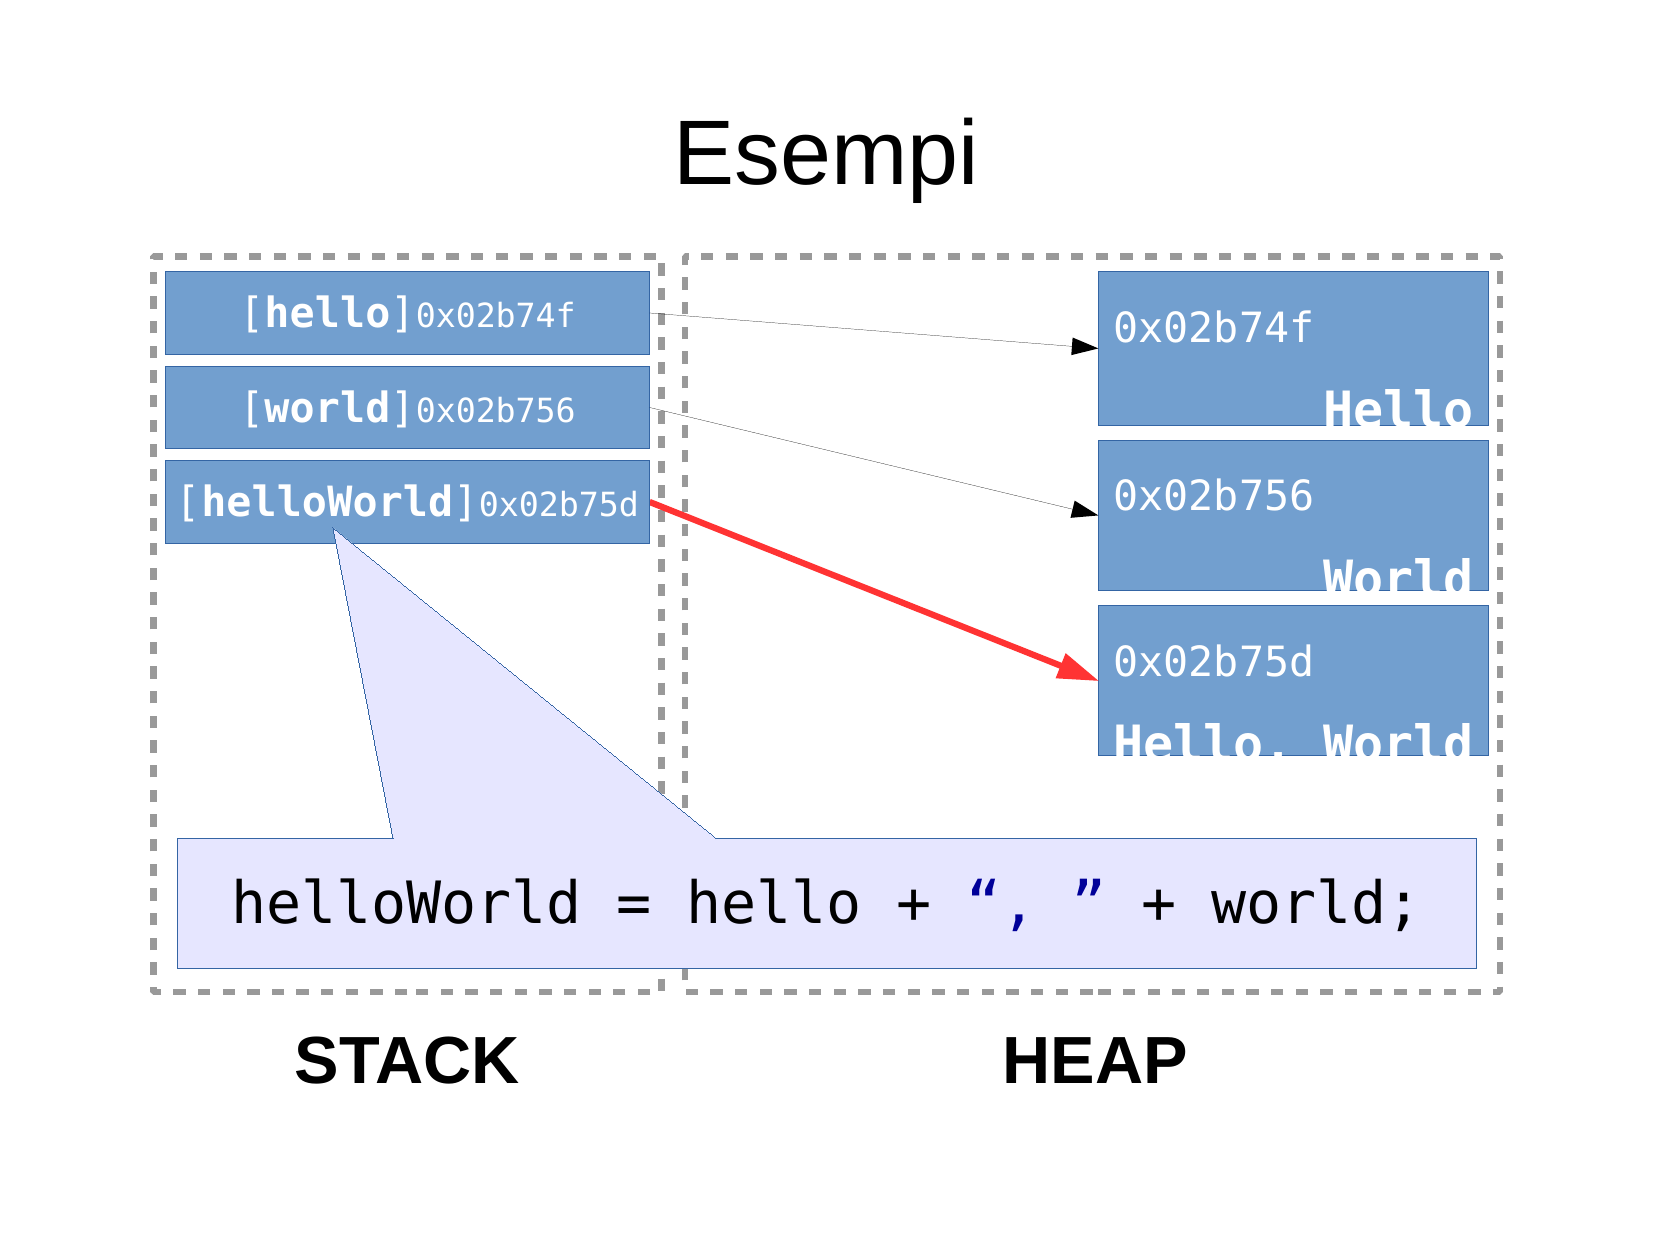

# Esempi
[hello]0x02b74f
0x02b74f
Hello
[world]0x02b756
0x02b756
World
[helloWorld]0x02b75d
0x02b75d
Hello, World
helloWorld = hello + “, ” + world;
STACK
HEAP